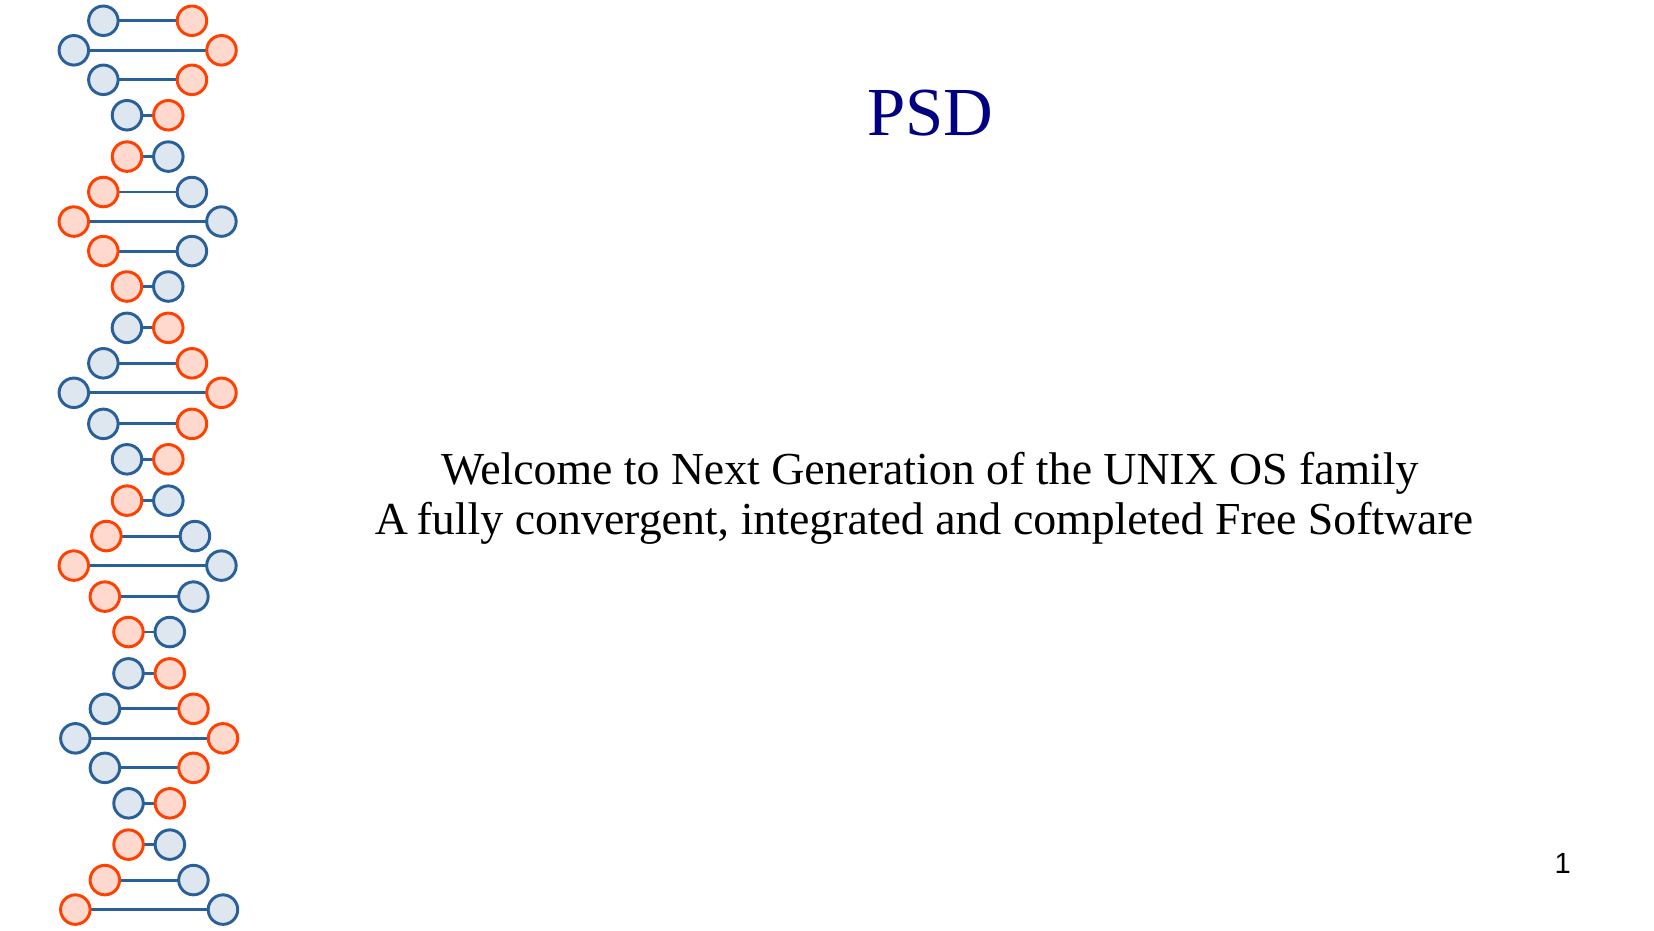

# PSD
Welcome to Next Generation of the UNIX OS family
A fully convergent, integrated and completed Free Software
1